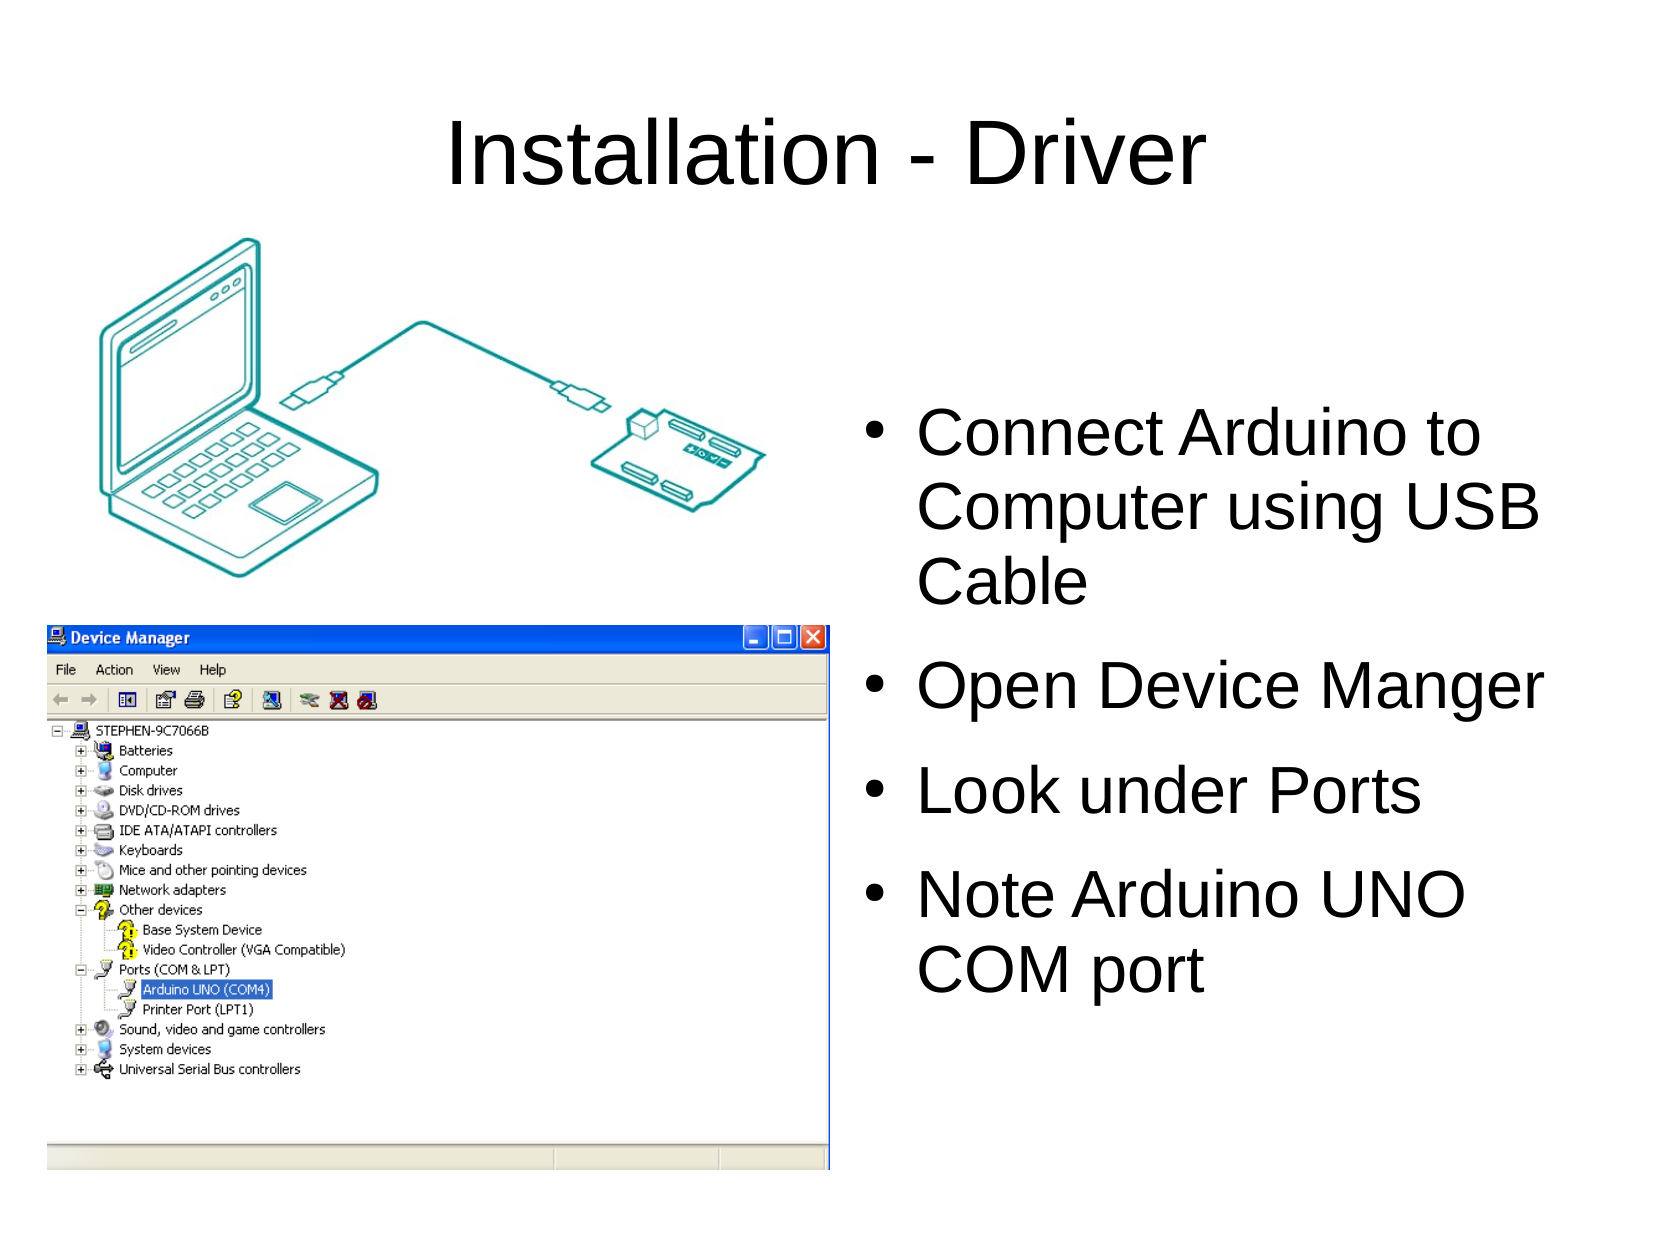

# Installation - Driver
Connect Arduino to Computer using USB Cable
Open Device Manger
Look under Ports
Note Arduino UNO COM port